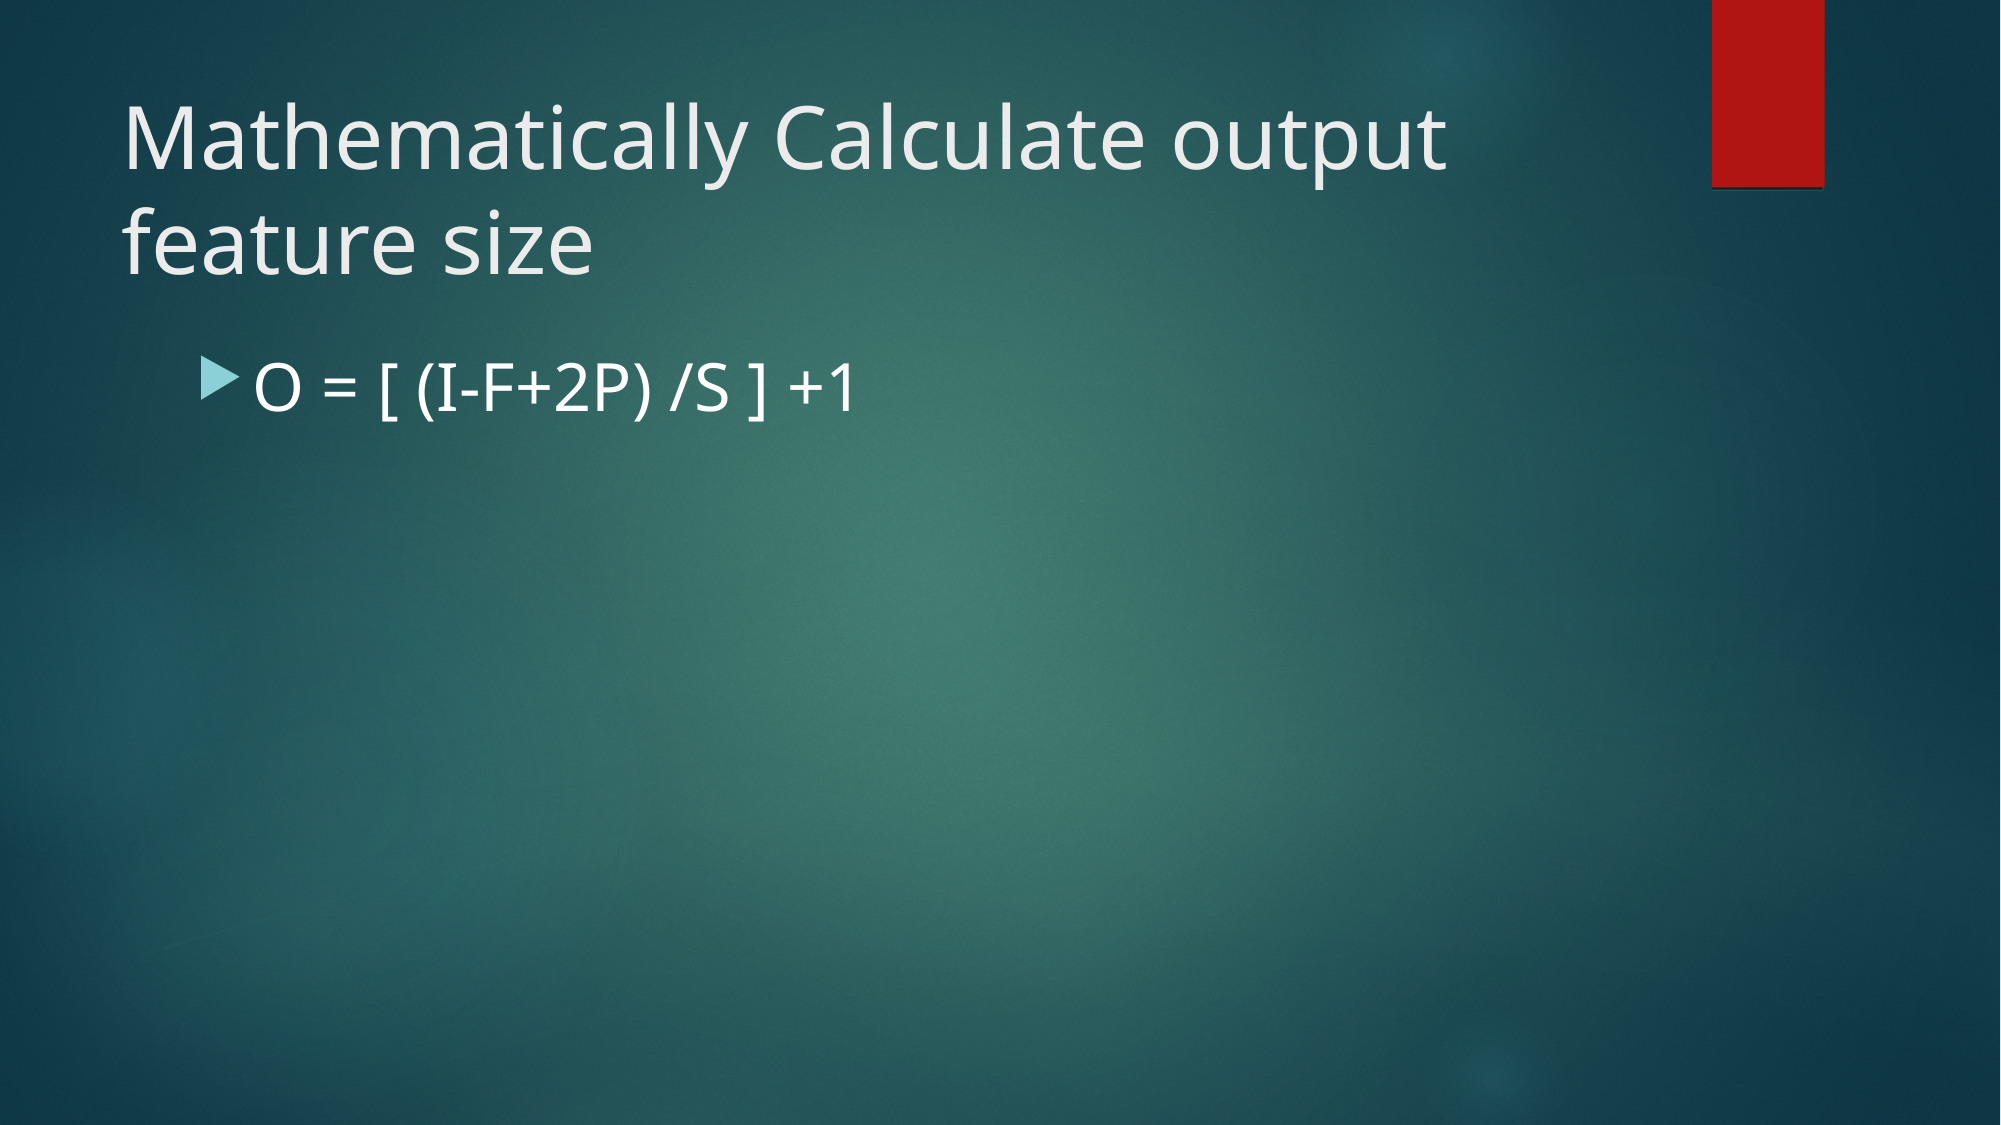

# Mathematically Calculate output feature size
O = [ (I-F+2P) /S ] +1